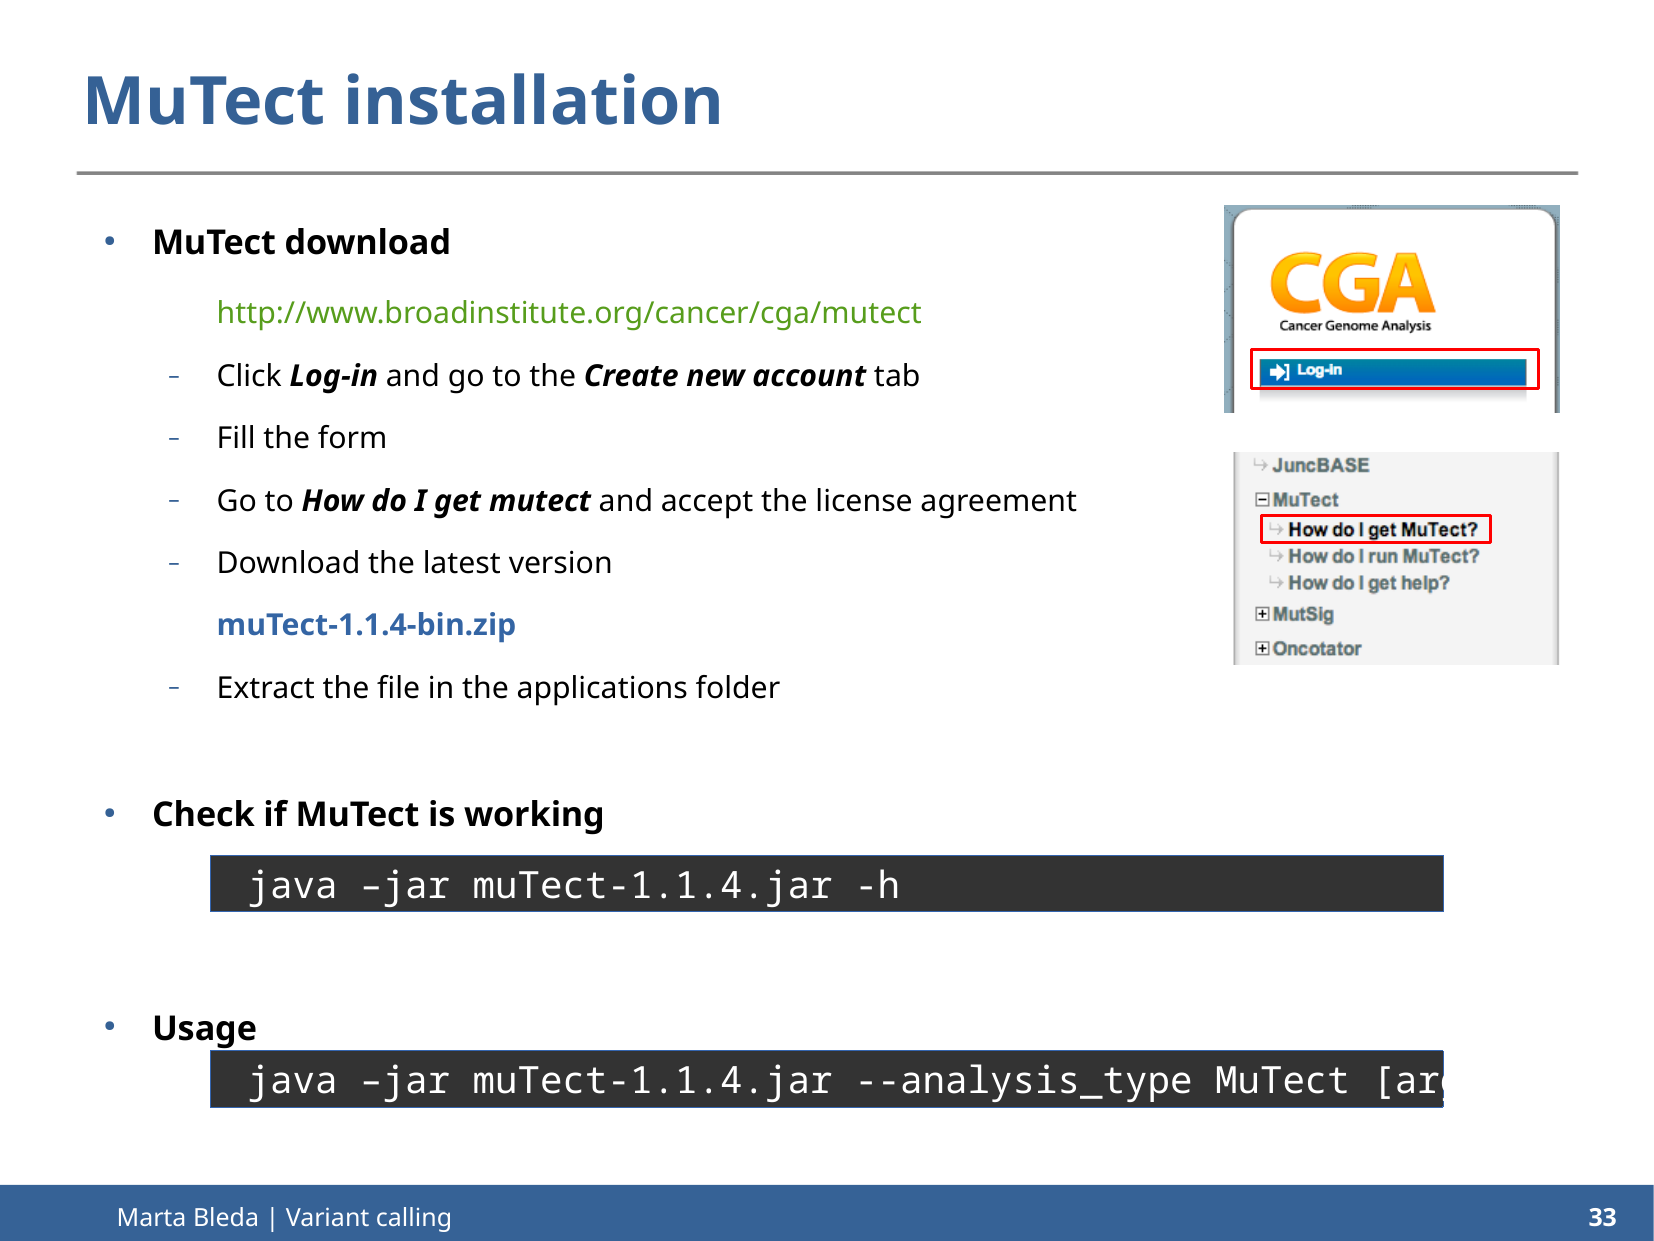

MuTect installation
# MuTect download
http://www.broadinstitute.org/cancer/cga/mutect
Click Log-in and go to the Create new account tab
Fill the form
Go to How do I get mutect and accept the license agreement
Download the latest version
muTect-1.1.4-bin.zip
Extract the file in the applications folder
Check if MuTect is working
Usage
 java –jar muTect-1.1.4.jar -h
 java –jar muTect-1.1.4.jar --analysis_type MuTect [arguments]
Marta Bleda | Variant calling
33